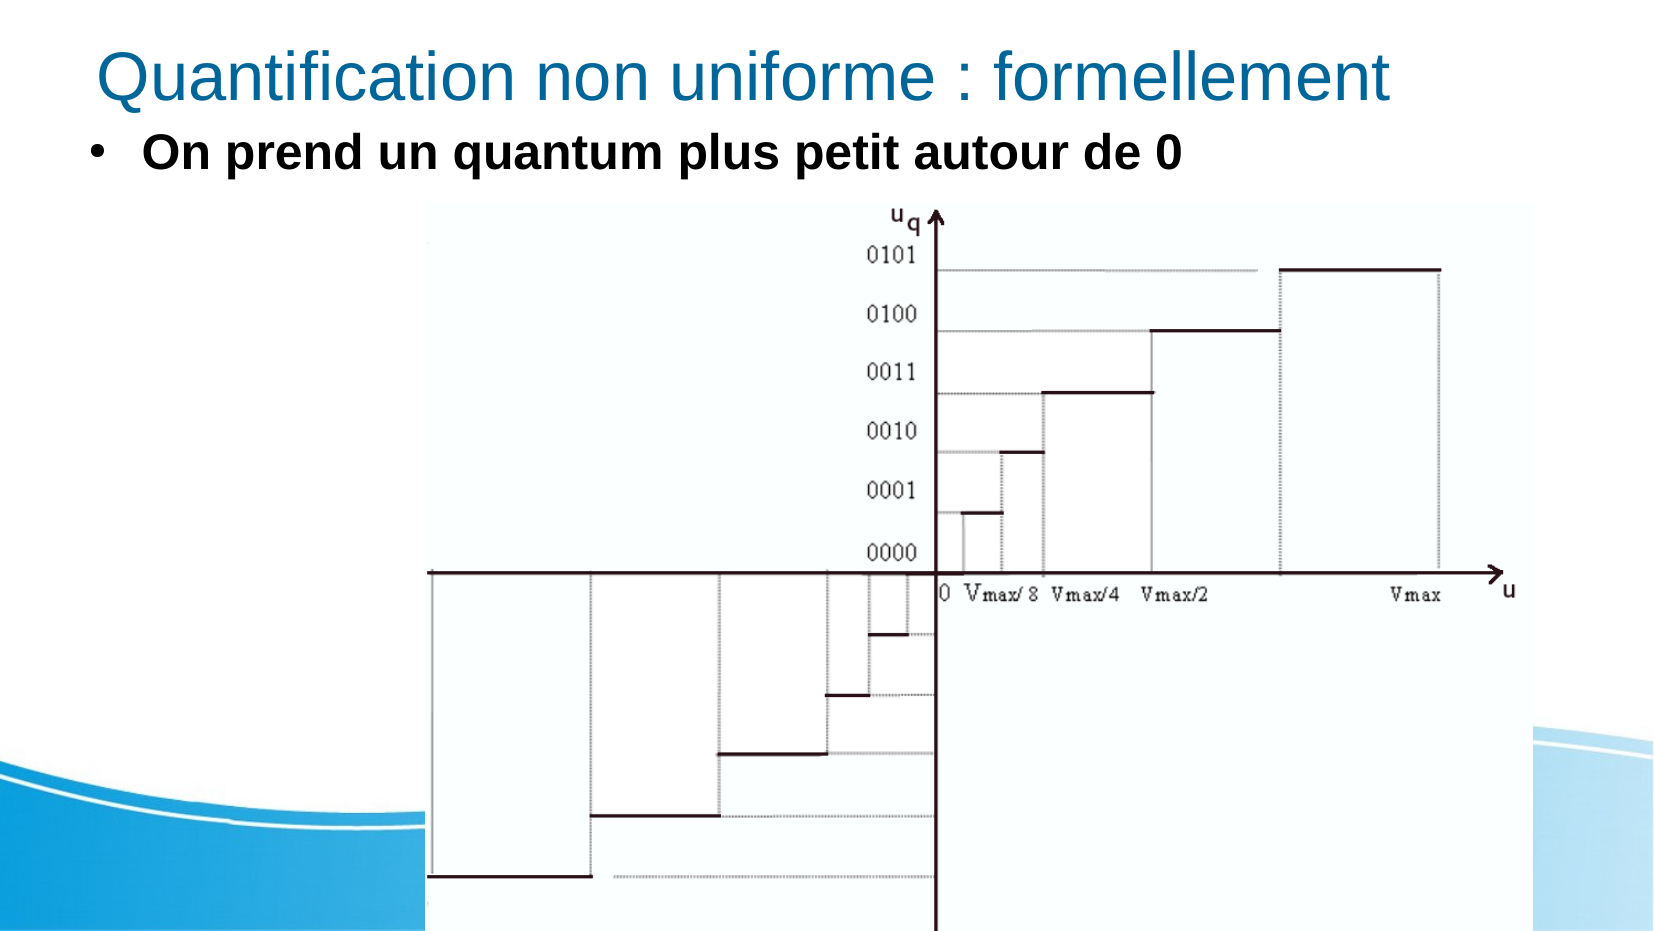

# Quantification non uniforme : formellement
On prend un quantum plus petit autour de 0